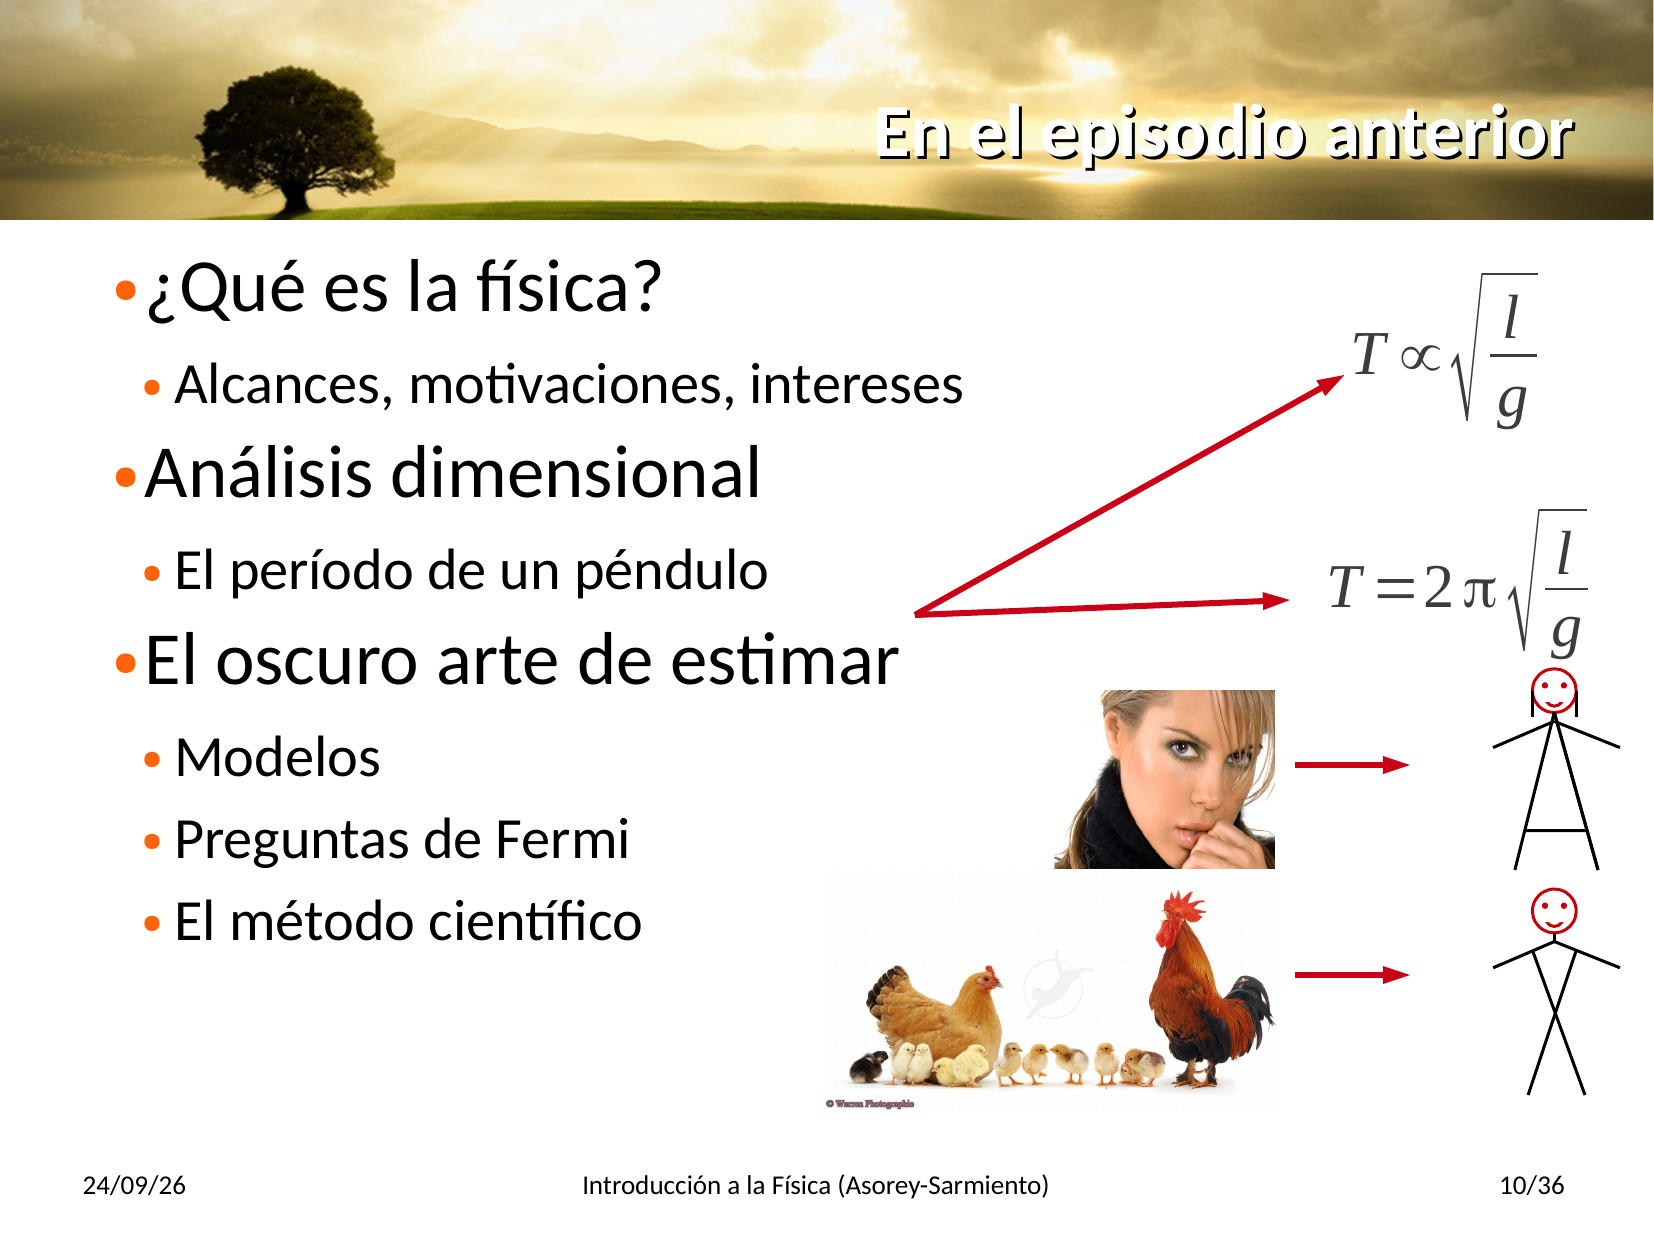

# En el episodio anterior
¿Qué es la física?
Alcances, motivaciones, intereses
Análisis dimensional
El período de un péndulo
El oscuro arte de estimar
Modelos
Preguntas de Fermi
El método científico
Introducción a la Física (Asorey-Sarmiento)
10